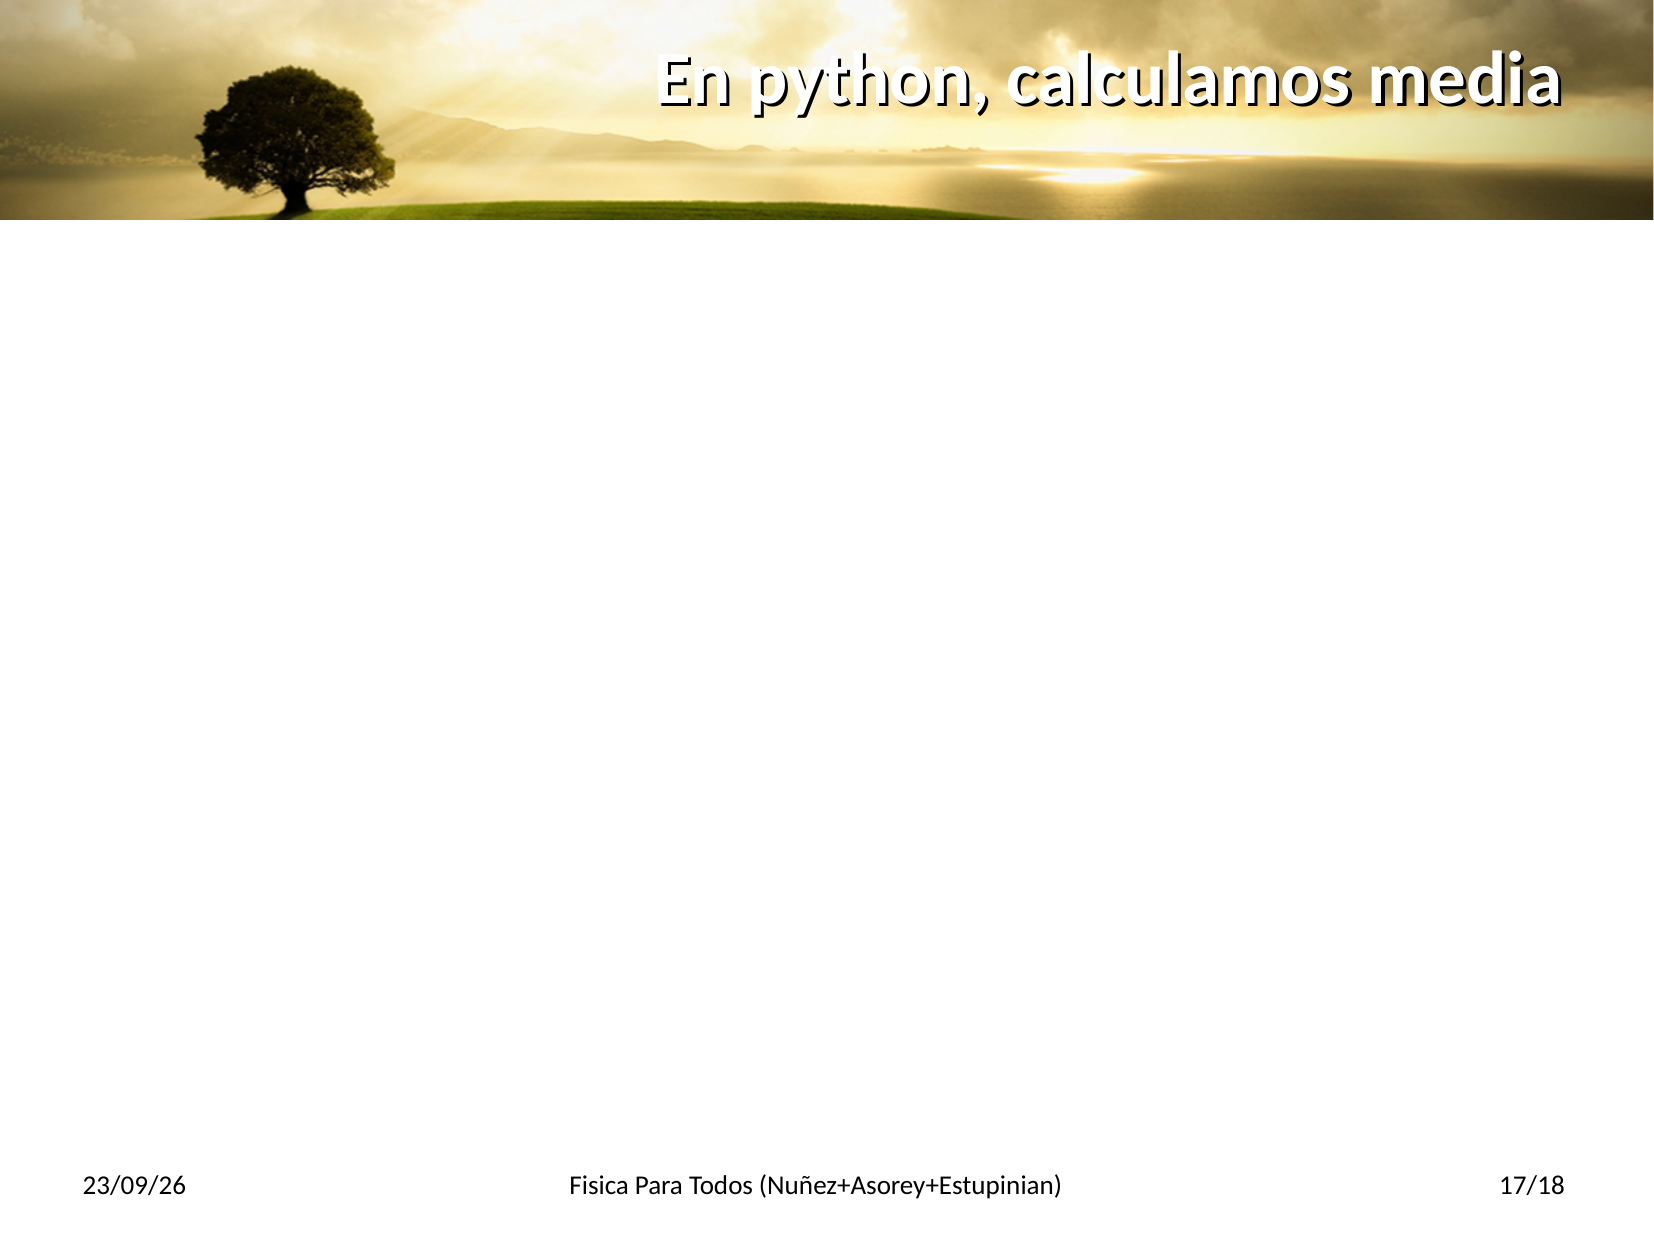

# En python, calculamos media
Fisica Para Todos (Nuñez+Asorey+Estupinian)
17